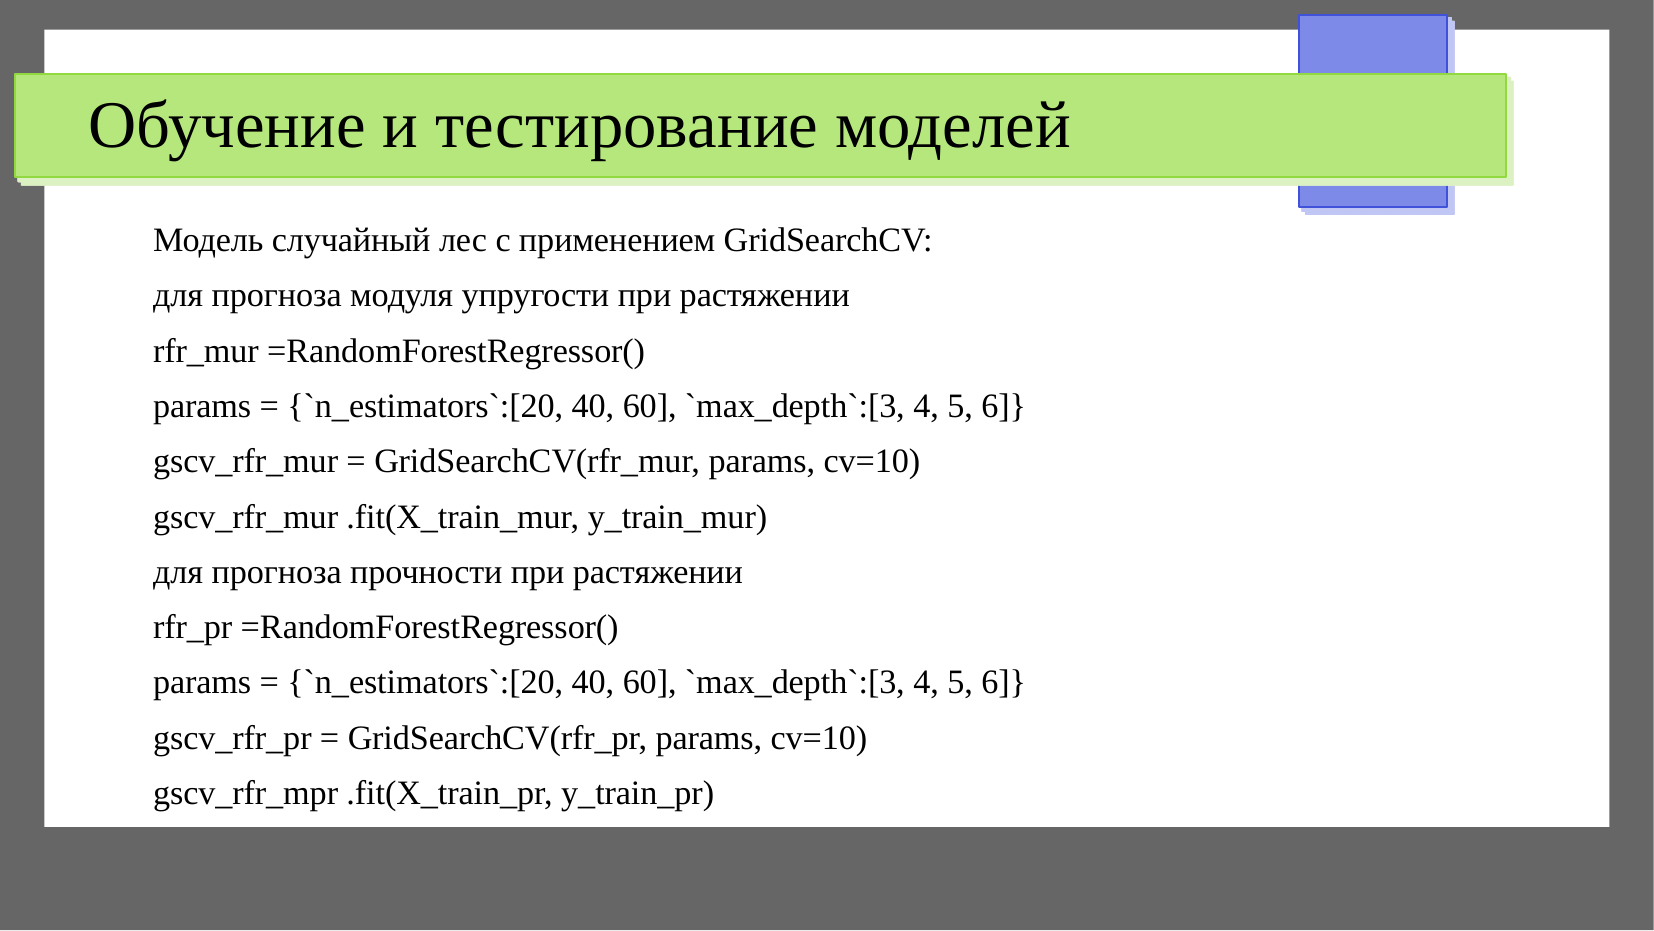

# Обучение и тестирование моделей
Модель случайный лес с применением GridSearchCV:
для прогноза модуля упругости при растяжении
rfr_mur =RandomForestRegressor()
params = {`n_estimators`:[20, 40, 60], `max_depth`:[3, 4, 5, 6]}
gscv_rfr_mur = GridSearchCV(rfr_mur, params, cv=10)
gscv_rfr_mur .fit(X_train_mur, y_train_mur)
для прогноза прочности при растяжении
rfr_pr =RandomForestRegressor()
params = {`n_estimators`:[20, 40, 60], `max_depth`:[3, 4, 5, 6]}
gscv_rfr_pr = GridSearchCV(rfr_pr, params, cv=10)
gscv_rfr_mpr .fit(X_train_pr, y_train_pr)